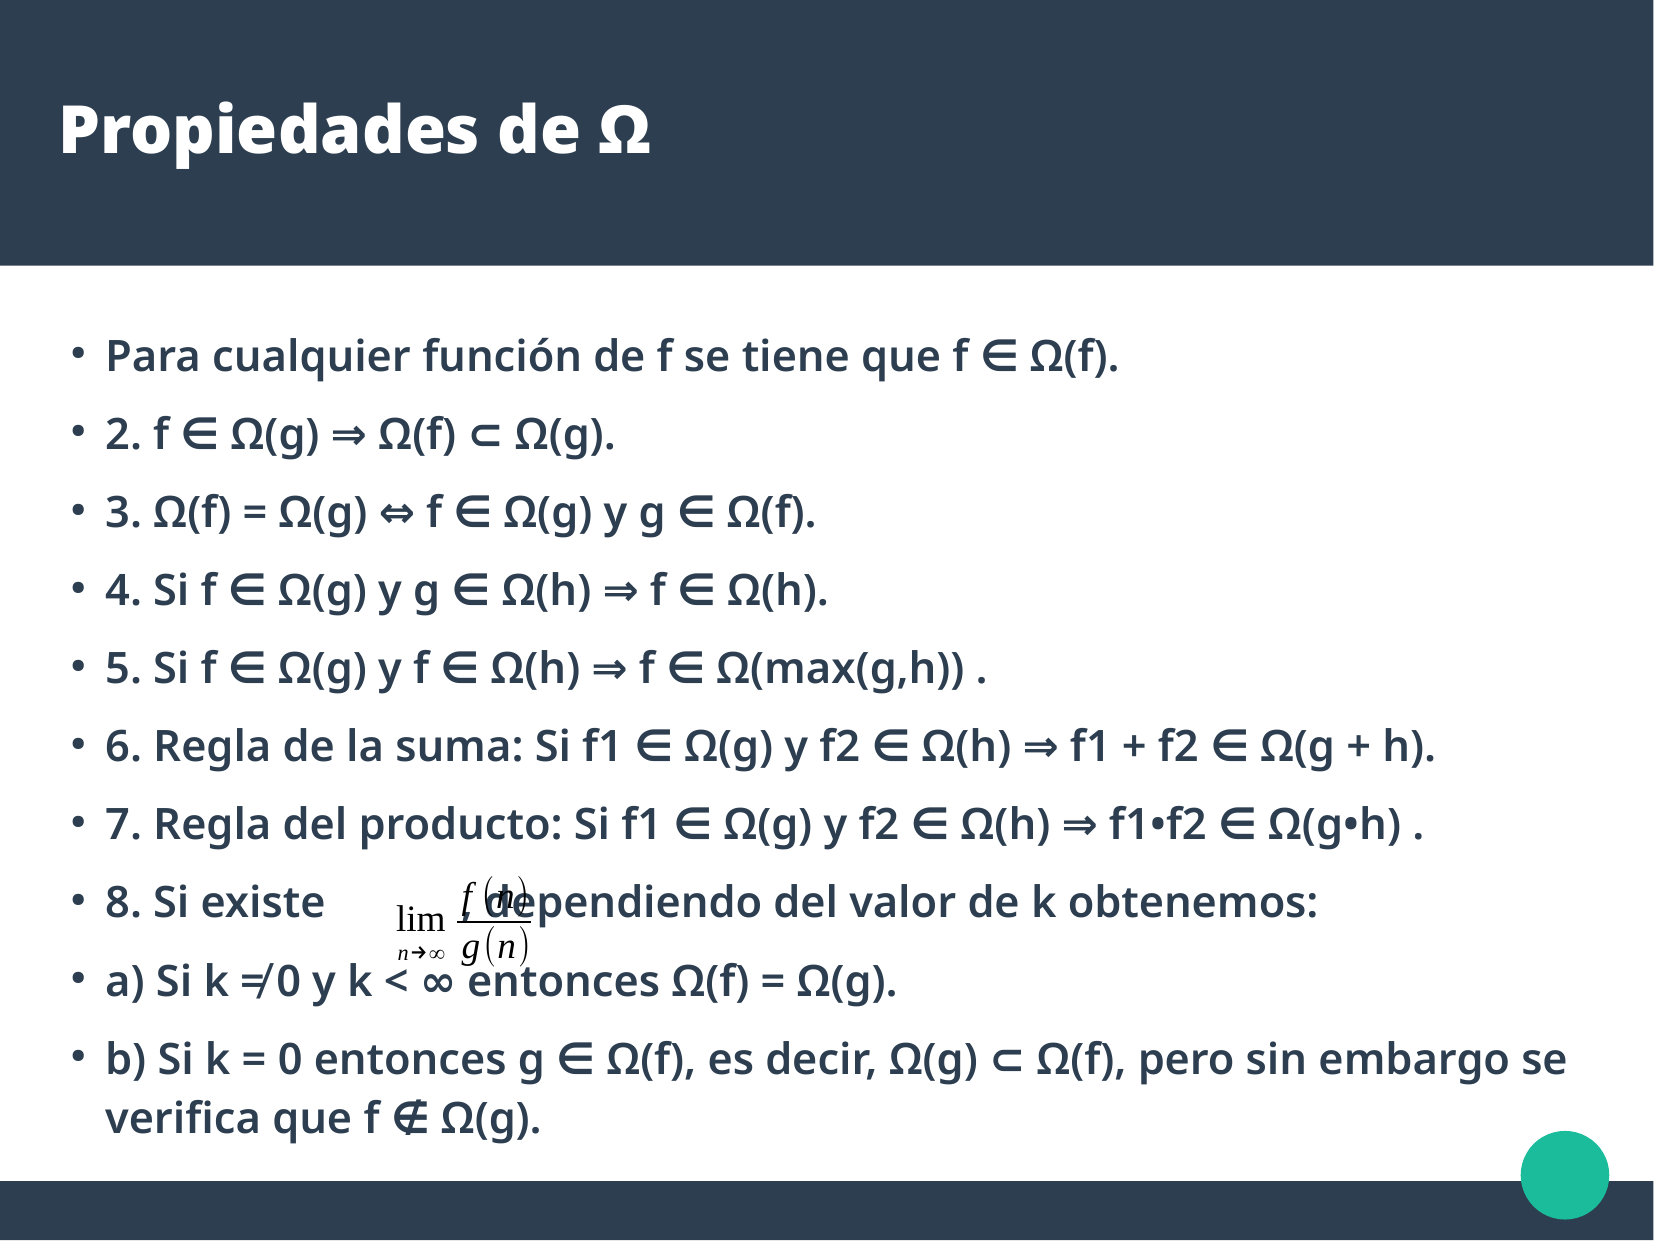

# Propiedades de Ω
Para cualquier función de f se tiene que f ∈ Ω(f).
2. f ∈ Ω(g) ⇒ Ω(f) ⊂ Ω(g).
3. Ω(f) = Ω(g) ⇔ f ∈ Ω(g) y g ∈ Ω(f).
4. Si f ∈ Ω(g) y g ∈ Ω(h) ⇒ f ∈ Ω(h).
5. Si f ∈ Ω(g) y f ∈ Ω(h) ⇒ f ∈ Ω(max(g,h)) .
6. Regla de la suma: Si f1 ∈ Ω(g) y f2 ∈ Ω(h) ⇒ f1 + f2 ∈ Ω(g + h).
7. Regla del producto: Si f1 ∈ Ω(g) y f2 ∈ Ω(h) ⇒ f1•f2 ∈ Ω(g•h) .
8. Si existe , dependiendo del valor de k obtenemos:
a) Si k ≠ 0 y k < ∞ entonces Ω(f) = Ω(g).
b) Si k = 0 entonces g ∈ Ω(f), es decir, Ω(g) ⊂ Ω(f), pero sin embargo se verifica que f ∉ Ω(g).